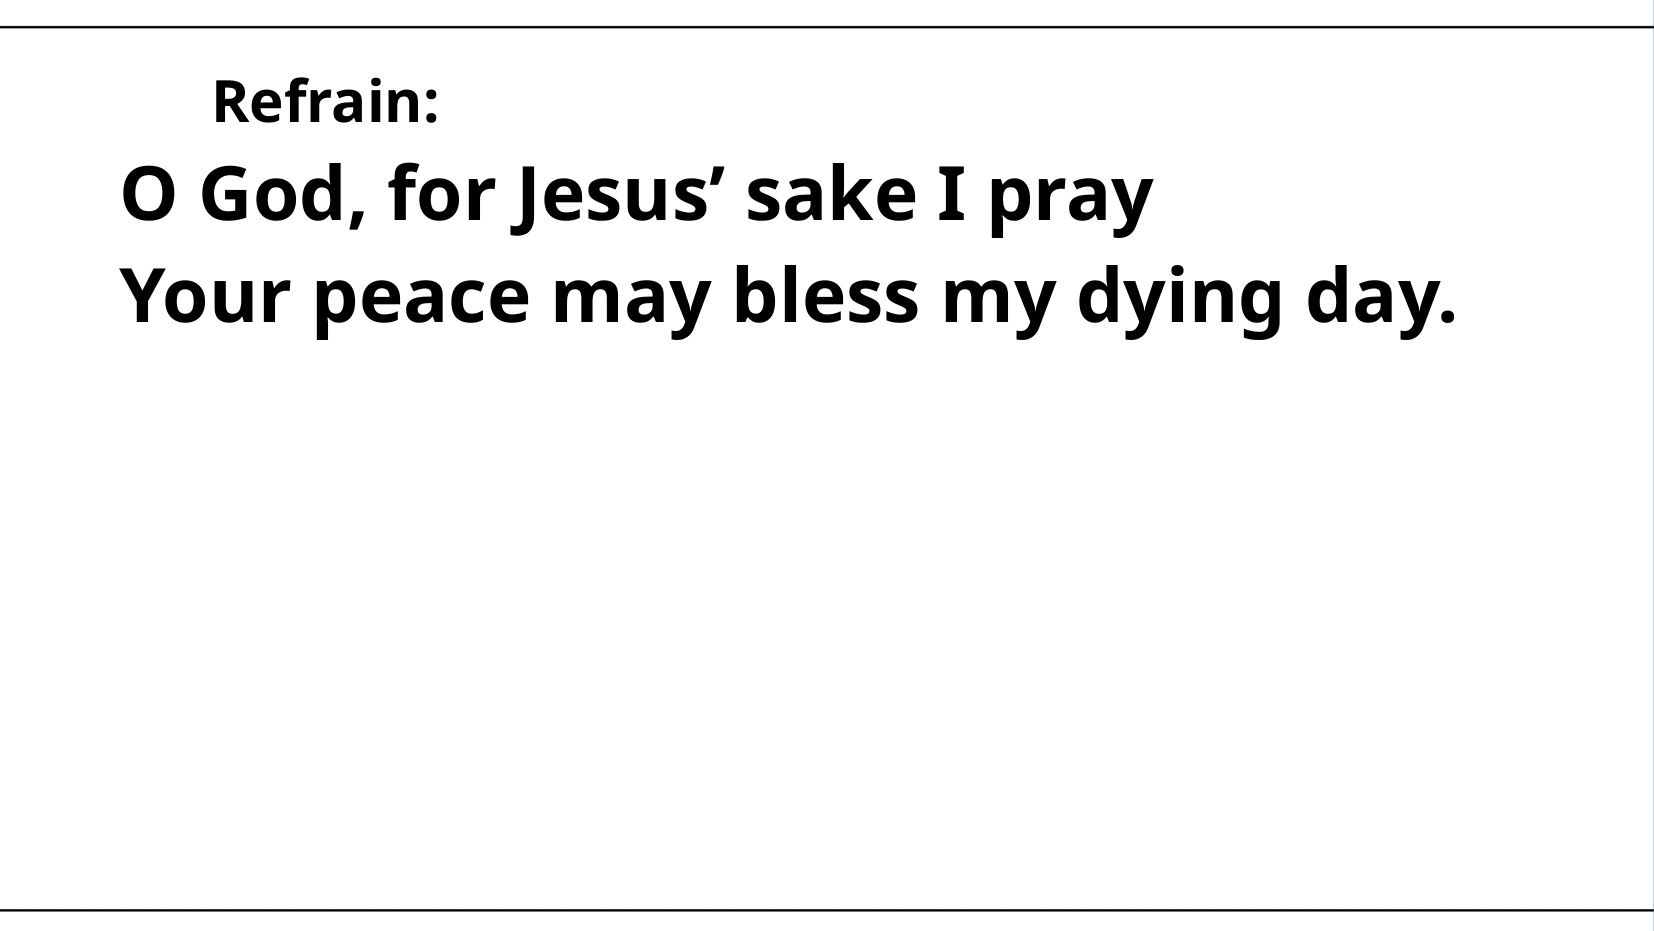

Refrain:
O God, for Jesus’ sake I pray
Your peace may bless my dying day.